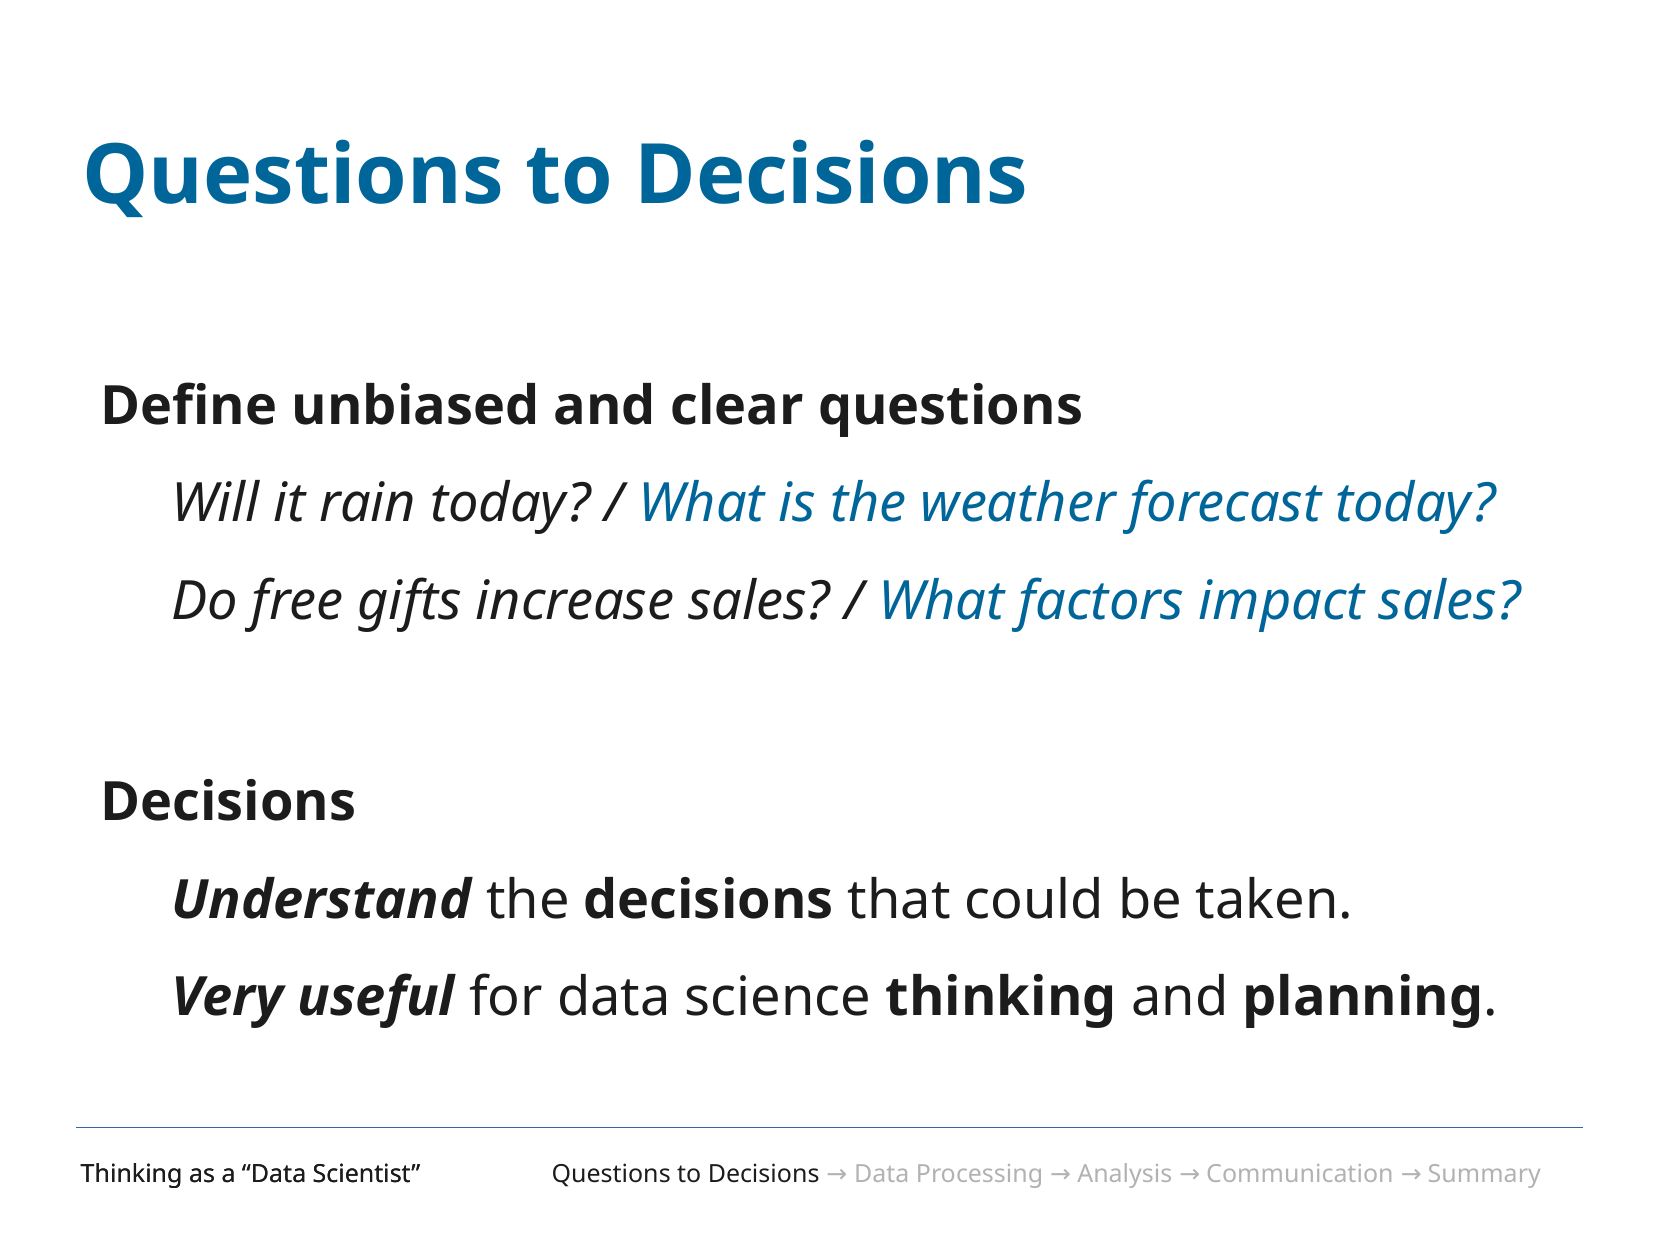

# Questions to Decisions
Define unbiased and clear questions
Will it rain today? / What is the weather forecast today?
Do free gifts increase sales? / What factors impact sales?
Decisions
Understand the decisions that could be taken.
Very useful for data science thinking and planning.
Thinking as a “Data Scientist”
Thinking as a “Data Scientist”
Questions to Decisions → Data Processing → Analysis → Communication → Summary